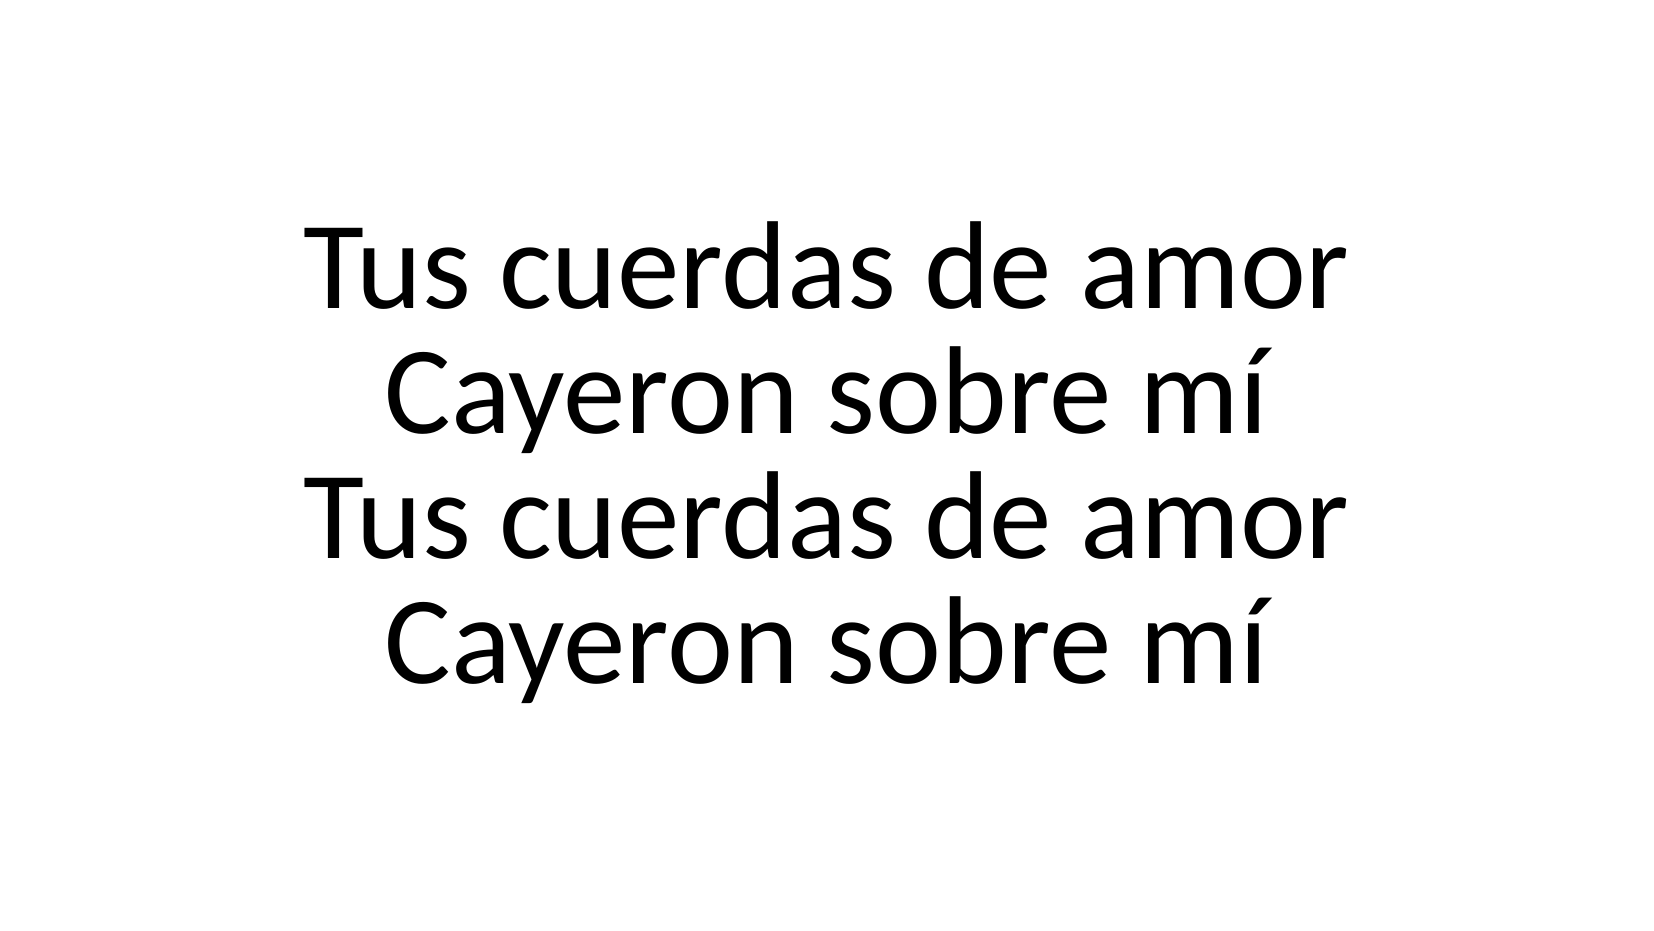

# Tus cuerdas de amor Cayeron sobre mí Tus cuerdas de amor Cayeron sobre mí